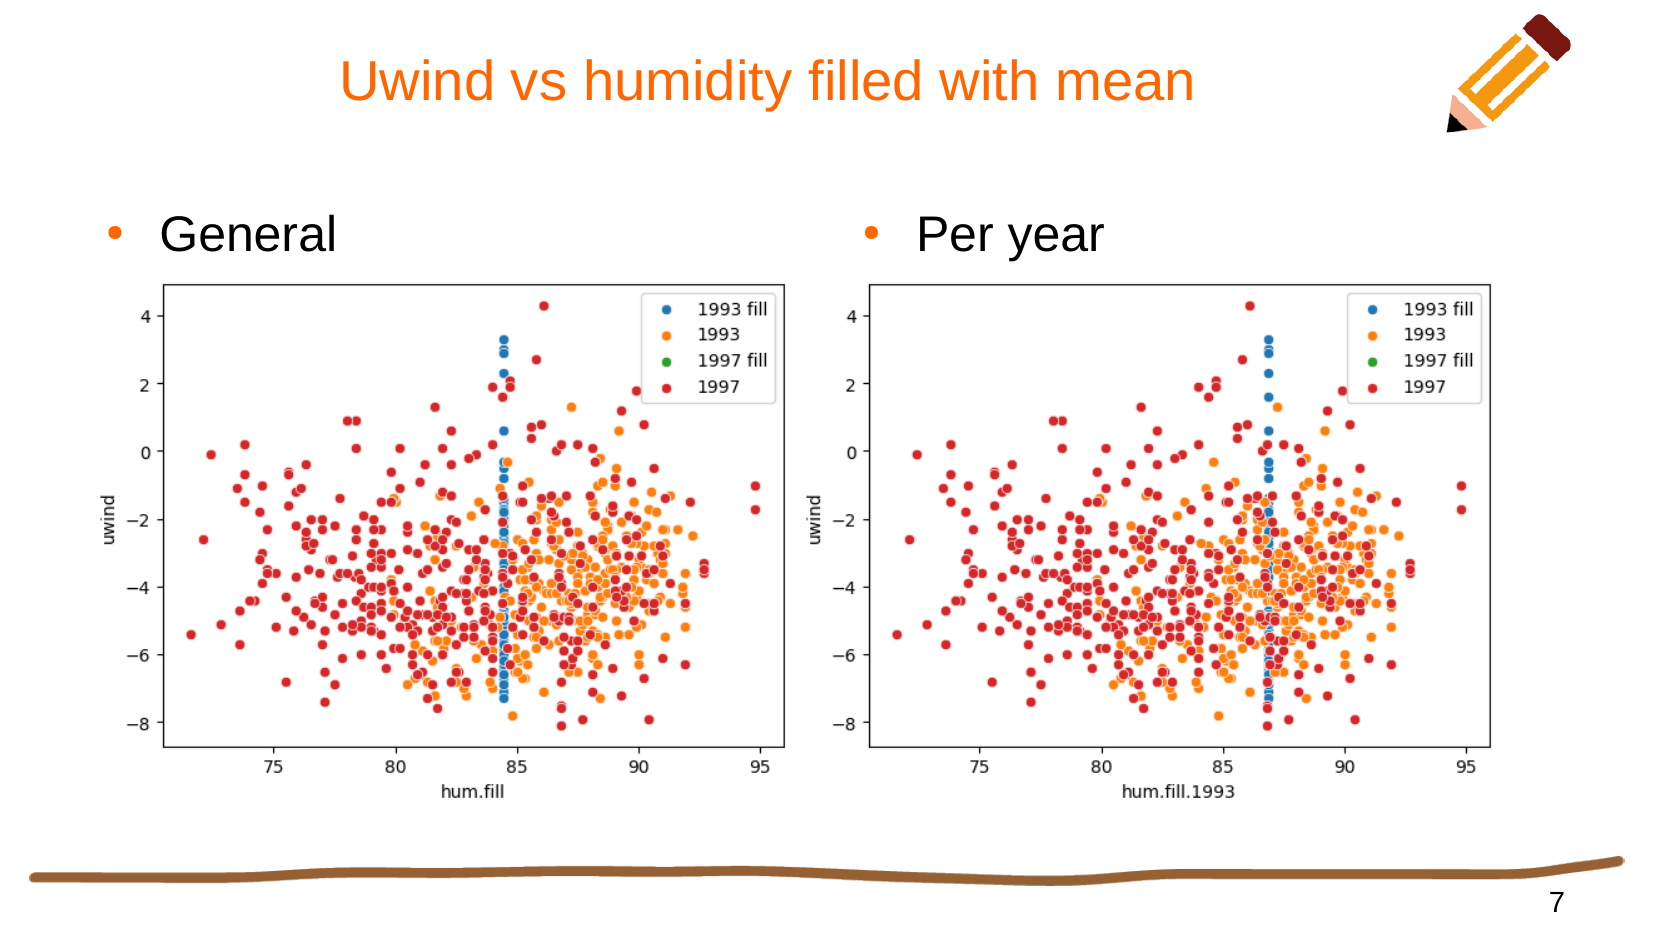

# Uwind vs humidity filled with mean
General
Per year
7